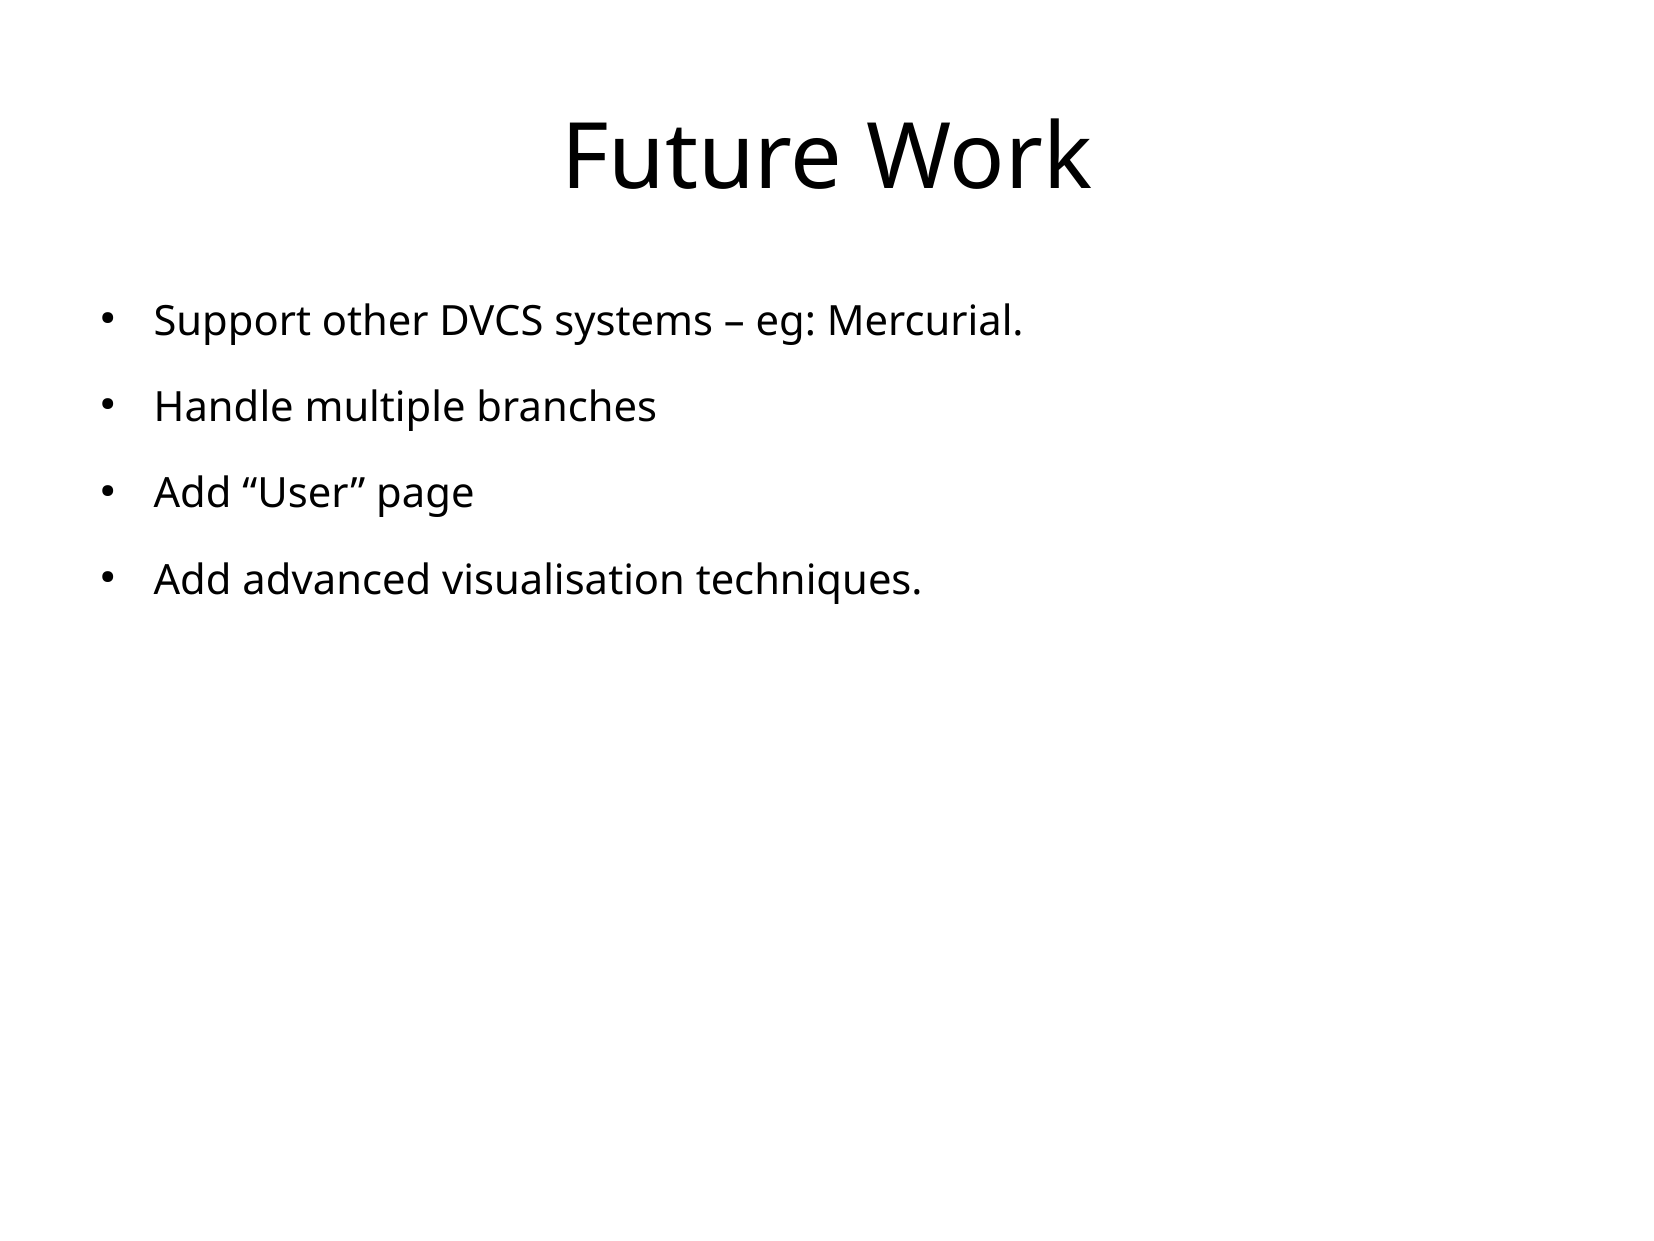

# Future Work
Support other DVCS systems – eg: Mercurial.
Handle multiple branches
Add “User” page
Add advanced visualisation techniques.